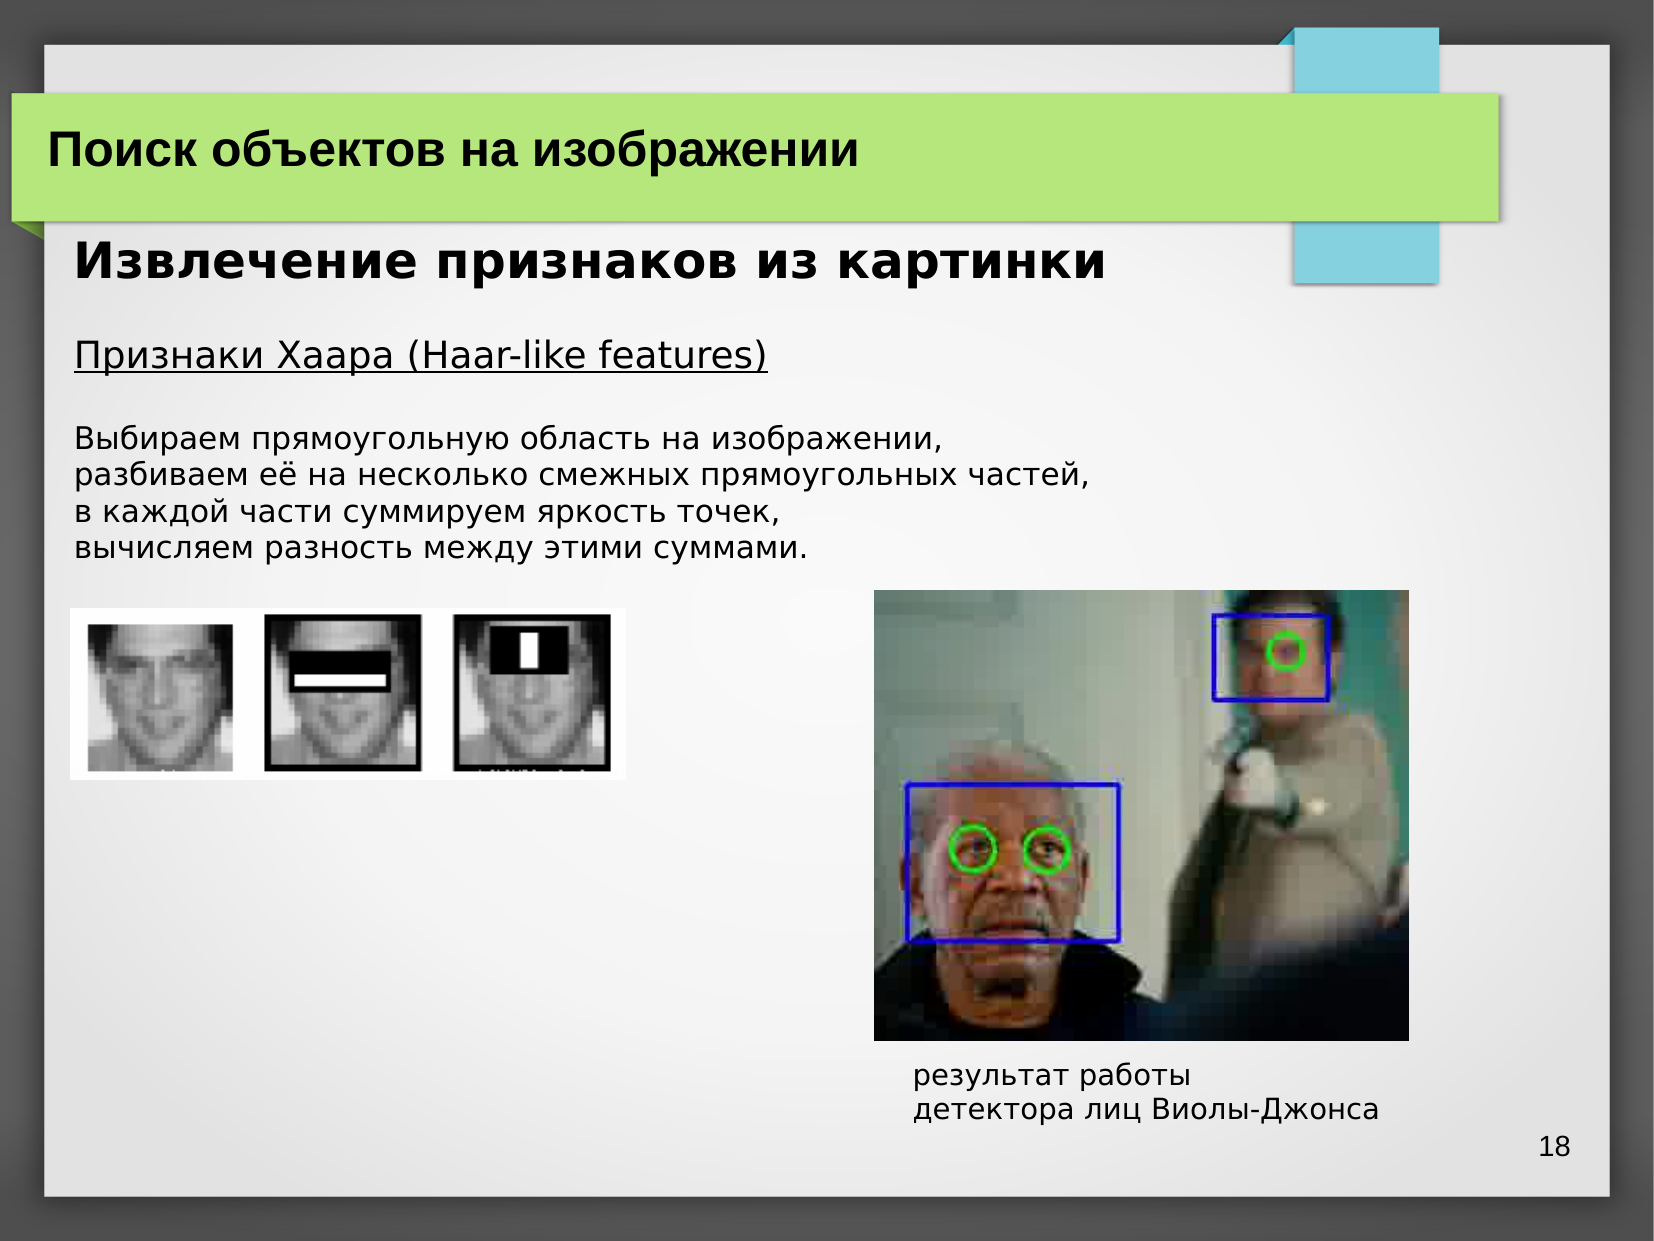

# Поиск объектов на изображении
Извлечение признаков из картинки
Признаки Хаара (Haar-like features)
Выбираем прямоугольную область на изображении,
разбиваем её на несколько смежных прямоугольных частей,
в каждой части суммируем яркость точек,
вычисляем разность между этими суммами.
результат работы
детектора лиц Виолы-Джонса
18